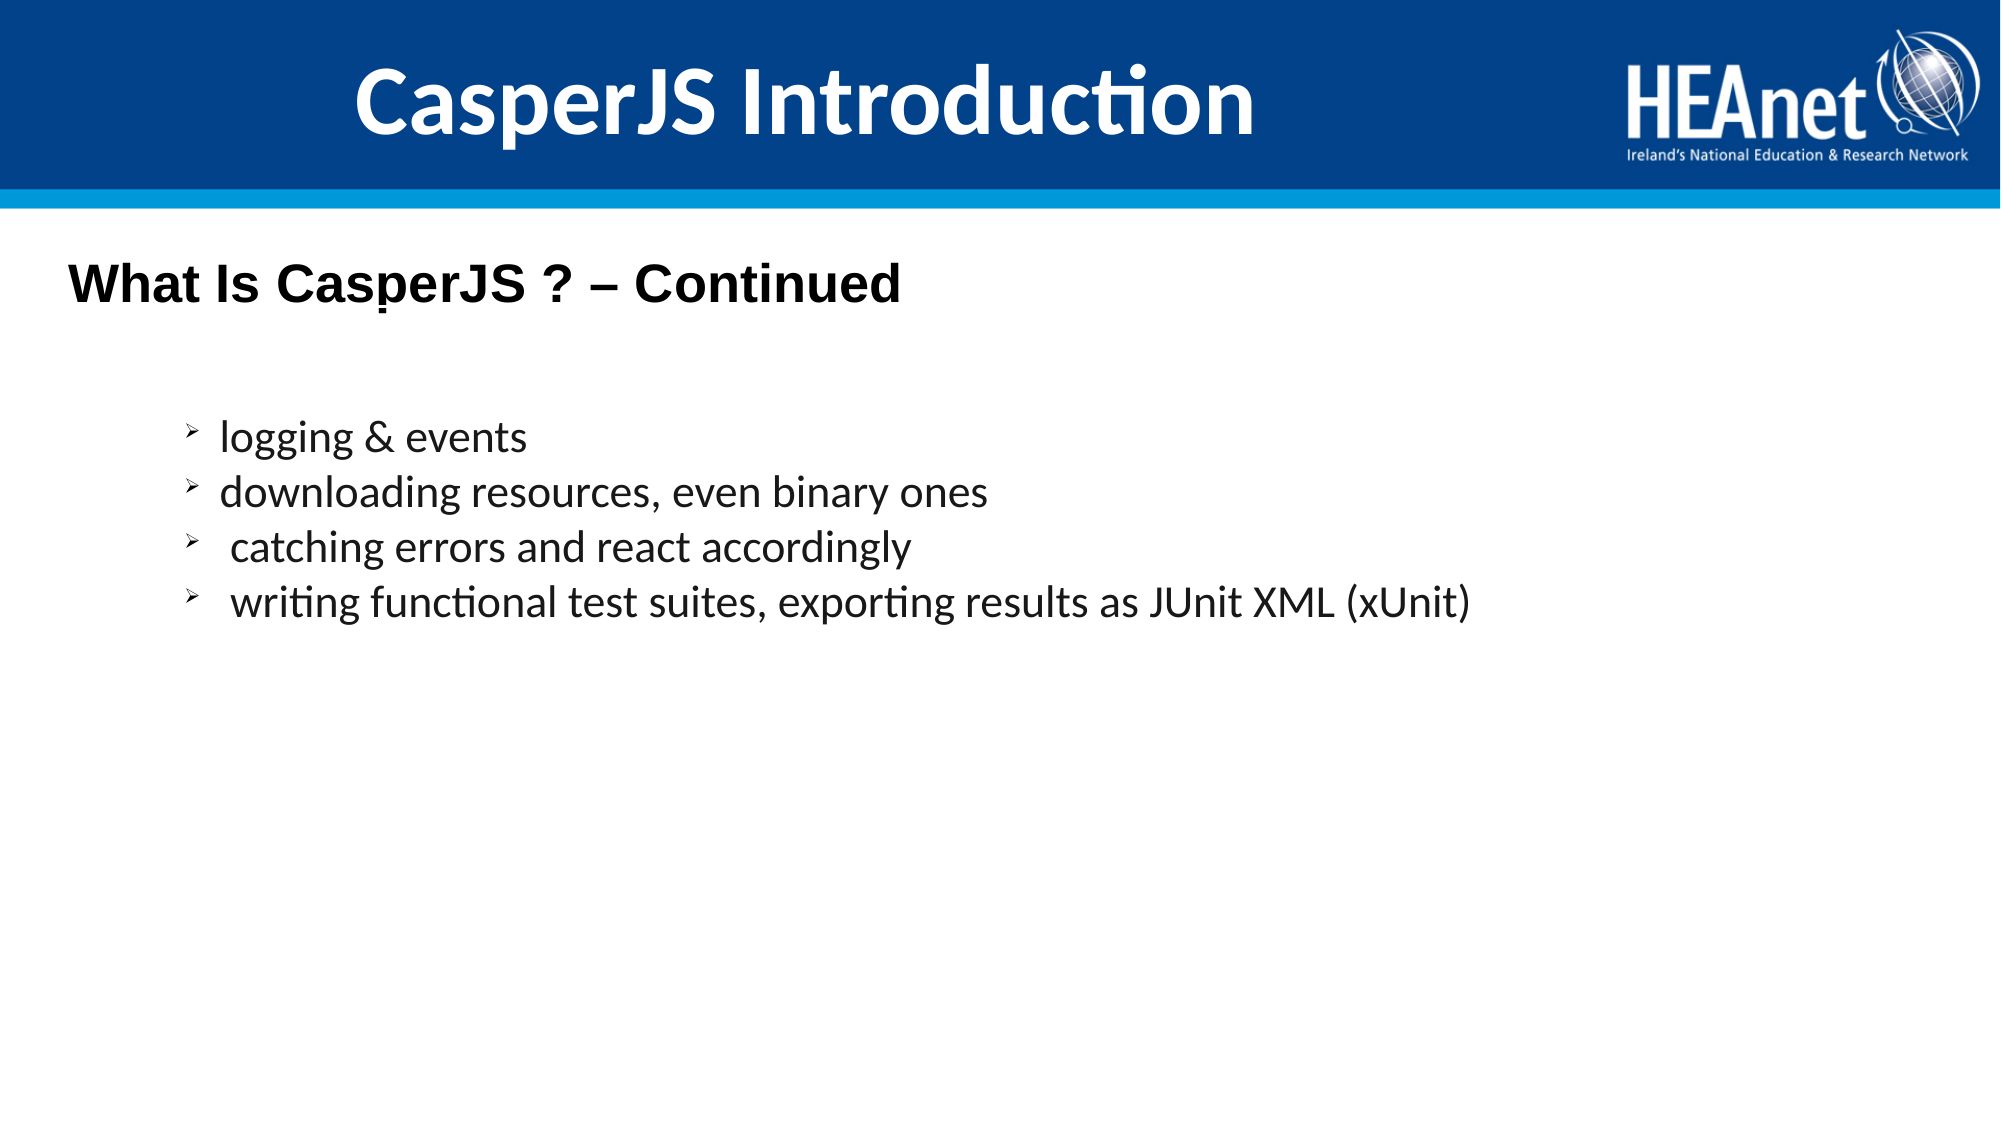

CasperJS Introduction
What Is CasperJS ? – Continued
logging & events
downloading resources, even binary ones
 catching errors and react accordingly
 writing functional test suites, exporting results as JUnit XML (xUnit)